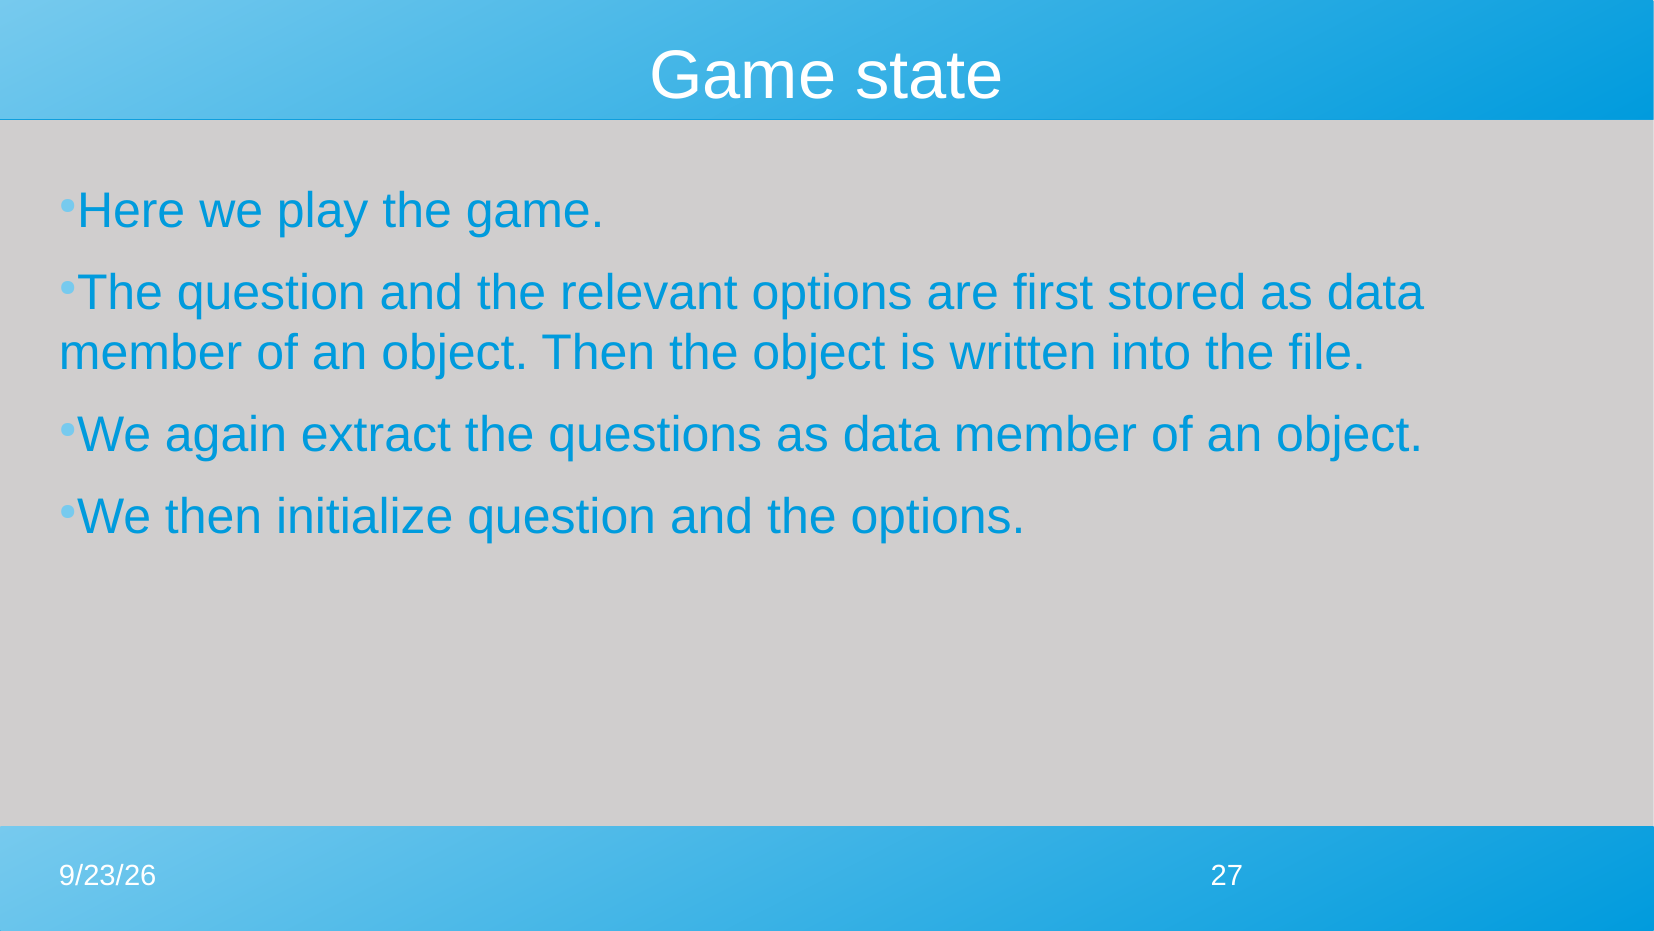

# Game state
Here we play the game.
The question and the relevant options are first stored as data member of an object. Then the object is written into the file.
We again extract the questions as data member of an object.
We then initialize question and the options.